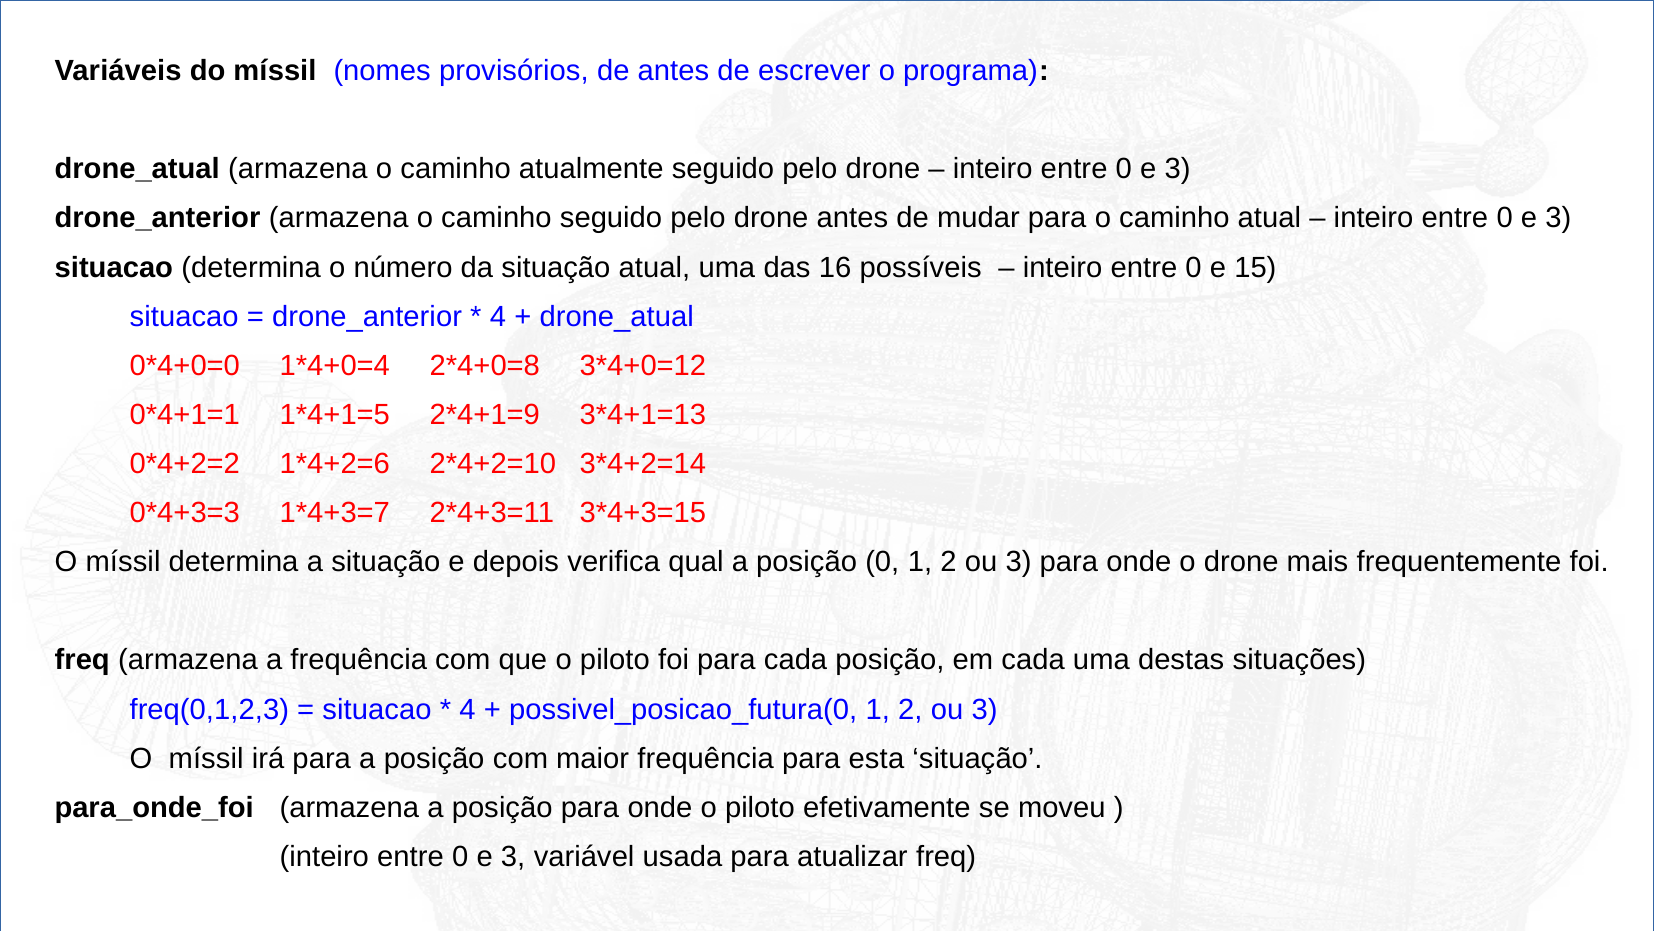

Variáveis do míssil (nomes provisórios, de antes de escrever o programa):
drone_atual (armazena o caminho atualmente seguido pelo drone – inteiro entre 0 e 3)
drone_anterior (armazena o caminho seguido pelo drone antes de mudar para o caminho atual – inteiro entre 0 e 3)
situacao (determina o número da situação atual, uma das 16 possíveis – inteiro entre 0 e 15)
	situacao = drone_anterior * 4 + drone_atual
	0*4+0=0	1*4+0=4	2*4+0=8	3*4+0=12
	0*4+1=1	1*4+1=5	2*4+1=9	3*4+1=13
	0*4+2=2	1*4+2=6	2*4+2=10	3*4+2=14
	0*4+3=3	1*4+3=7	2*4+3=11	3*4+3=15
O míssil determina a situação e depois verifica qual a posição (0, 1, 2 ou 3) para onde o drone mais frequentemente foi.
freq (armazena a frequência com que o piloto foi para cada posição, em cada uma destas situações)
	freq(0,1,2,3) = situacao * 4 + possivel_posicao_futura(0, 1, 2, ou 3)
	O míssil irá para a posição com maior frequência para esta ‘situação’.
para_onde_foi 	(armazena a posição para onde o piloto efetivamente se moveu )
			(inteiro entre 0 e 3, variável usada para atualizar freq)